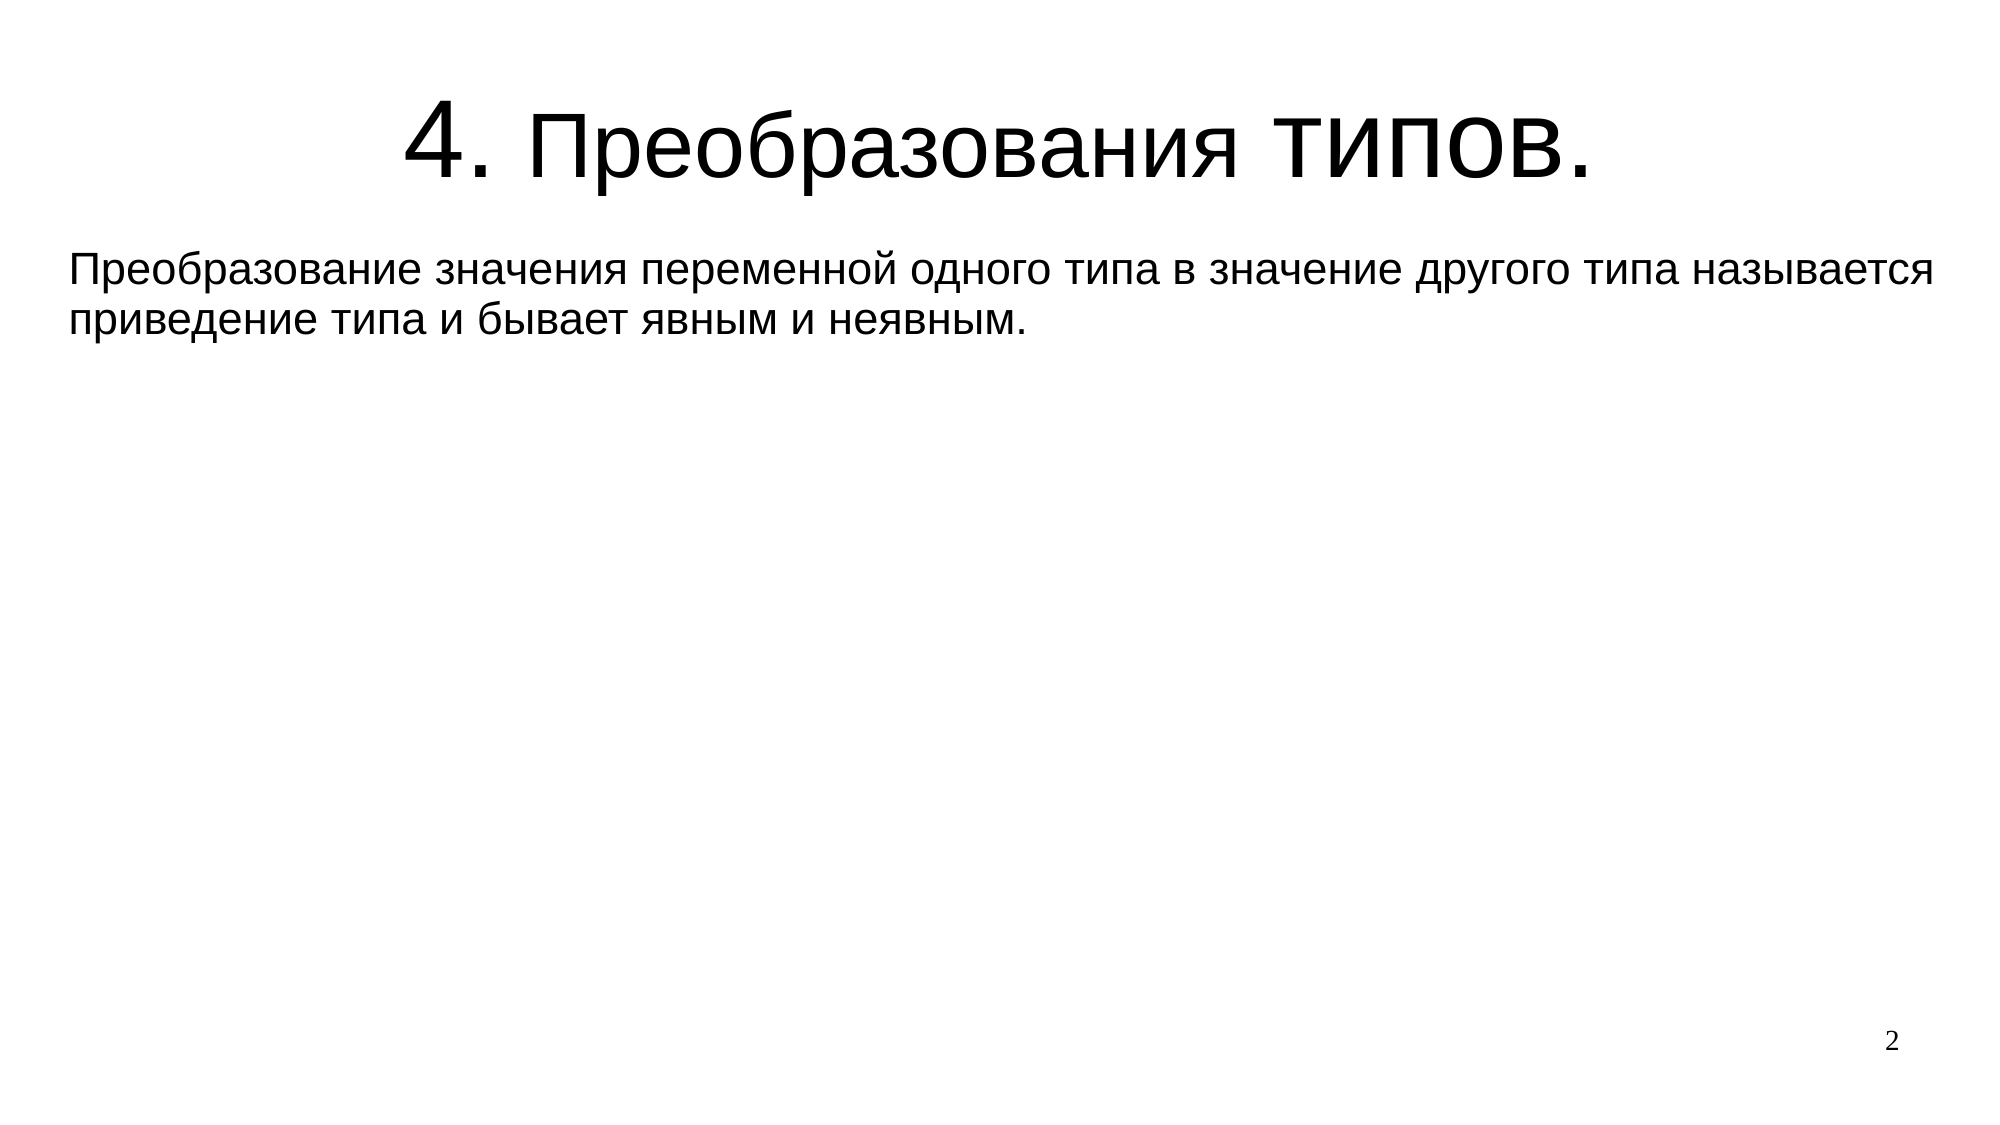

# 4. Преобразования типов.
Преобразование значения переменной одного типа в значение другого типа называется приведение типа и бывает явным и неявным.
2